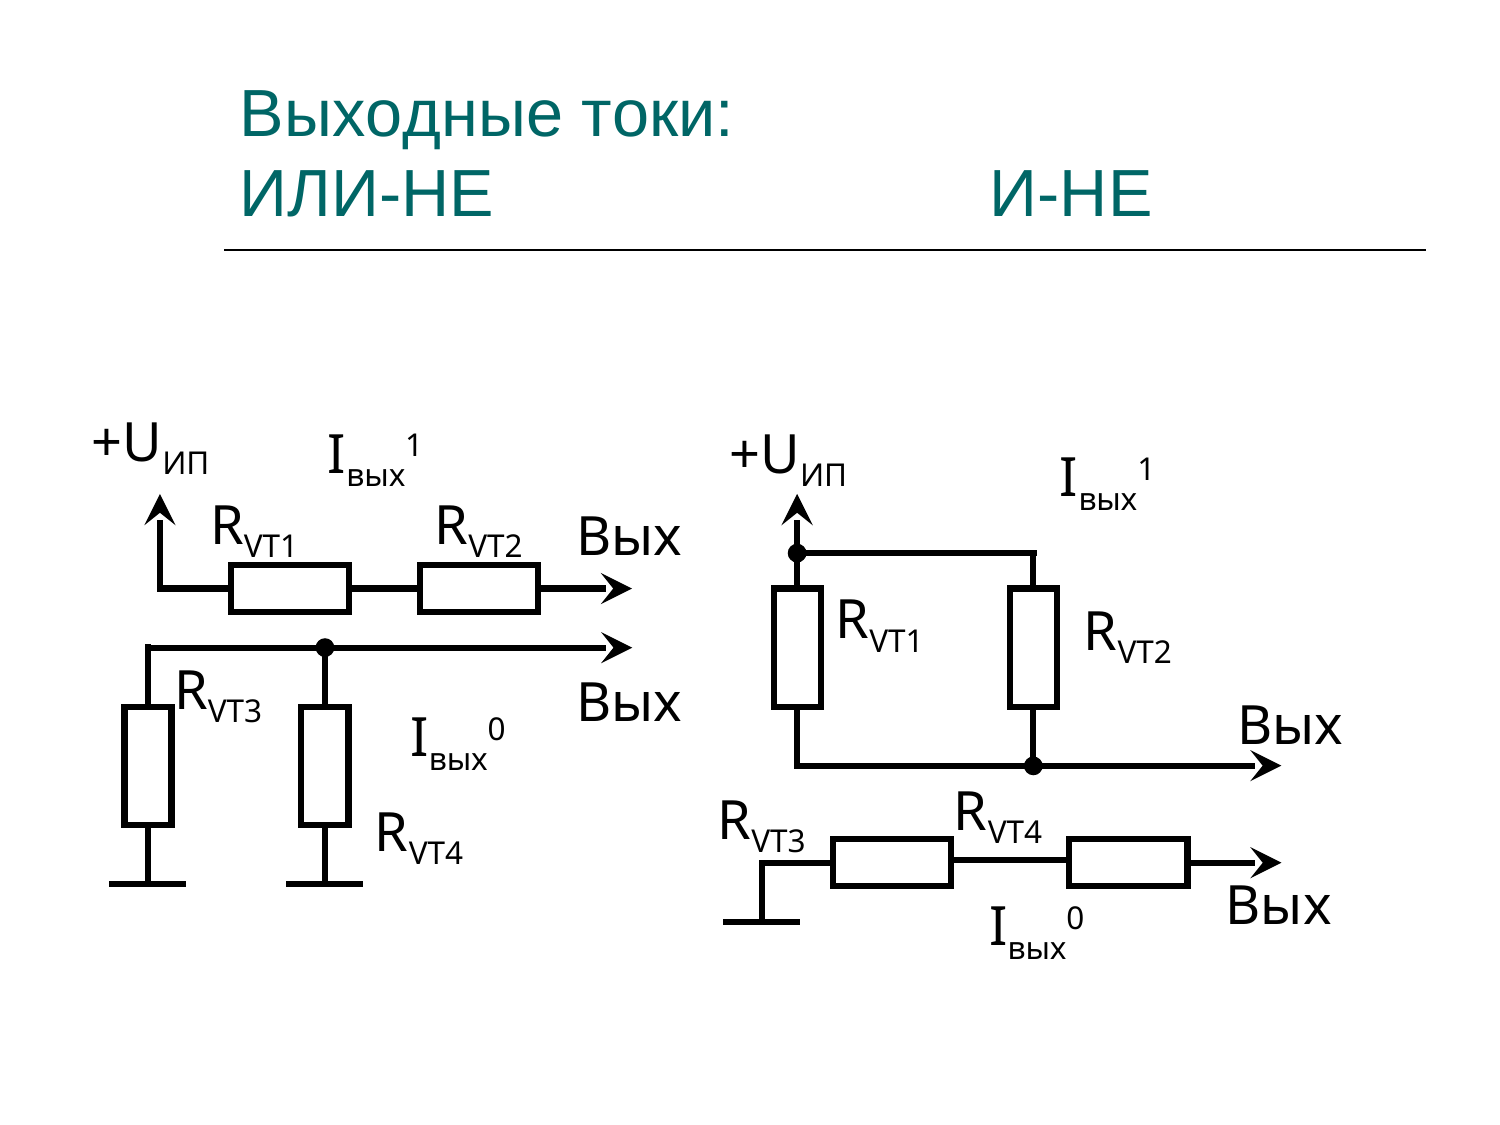

# Выходные токи: ИЛИ-НЕ				И-НЕ
+UИП
Iвых1
+UИП
Iвых1
RVT1
RVT2
Вых
RVT1
RVT2
RVT3
Вых
Вых
Iвых0
RVT4
RVT3
RVT4
Вых
Iвых0